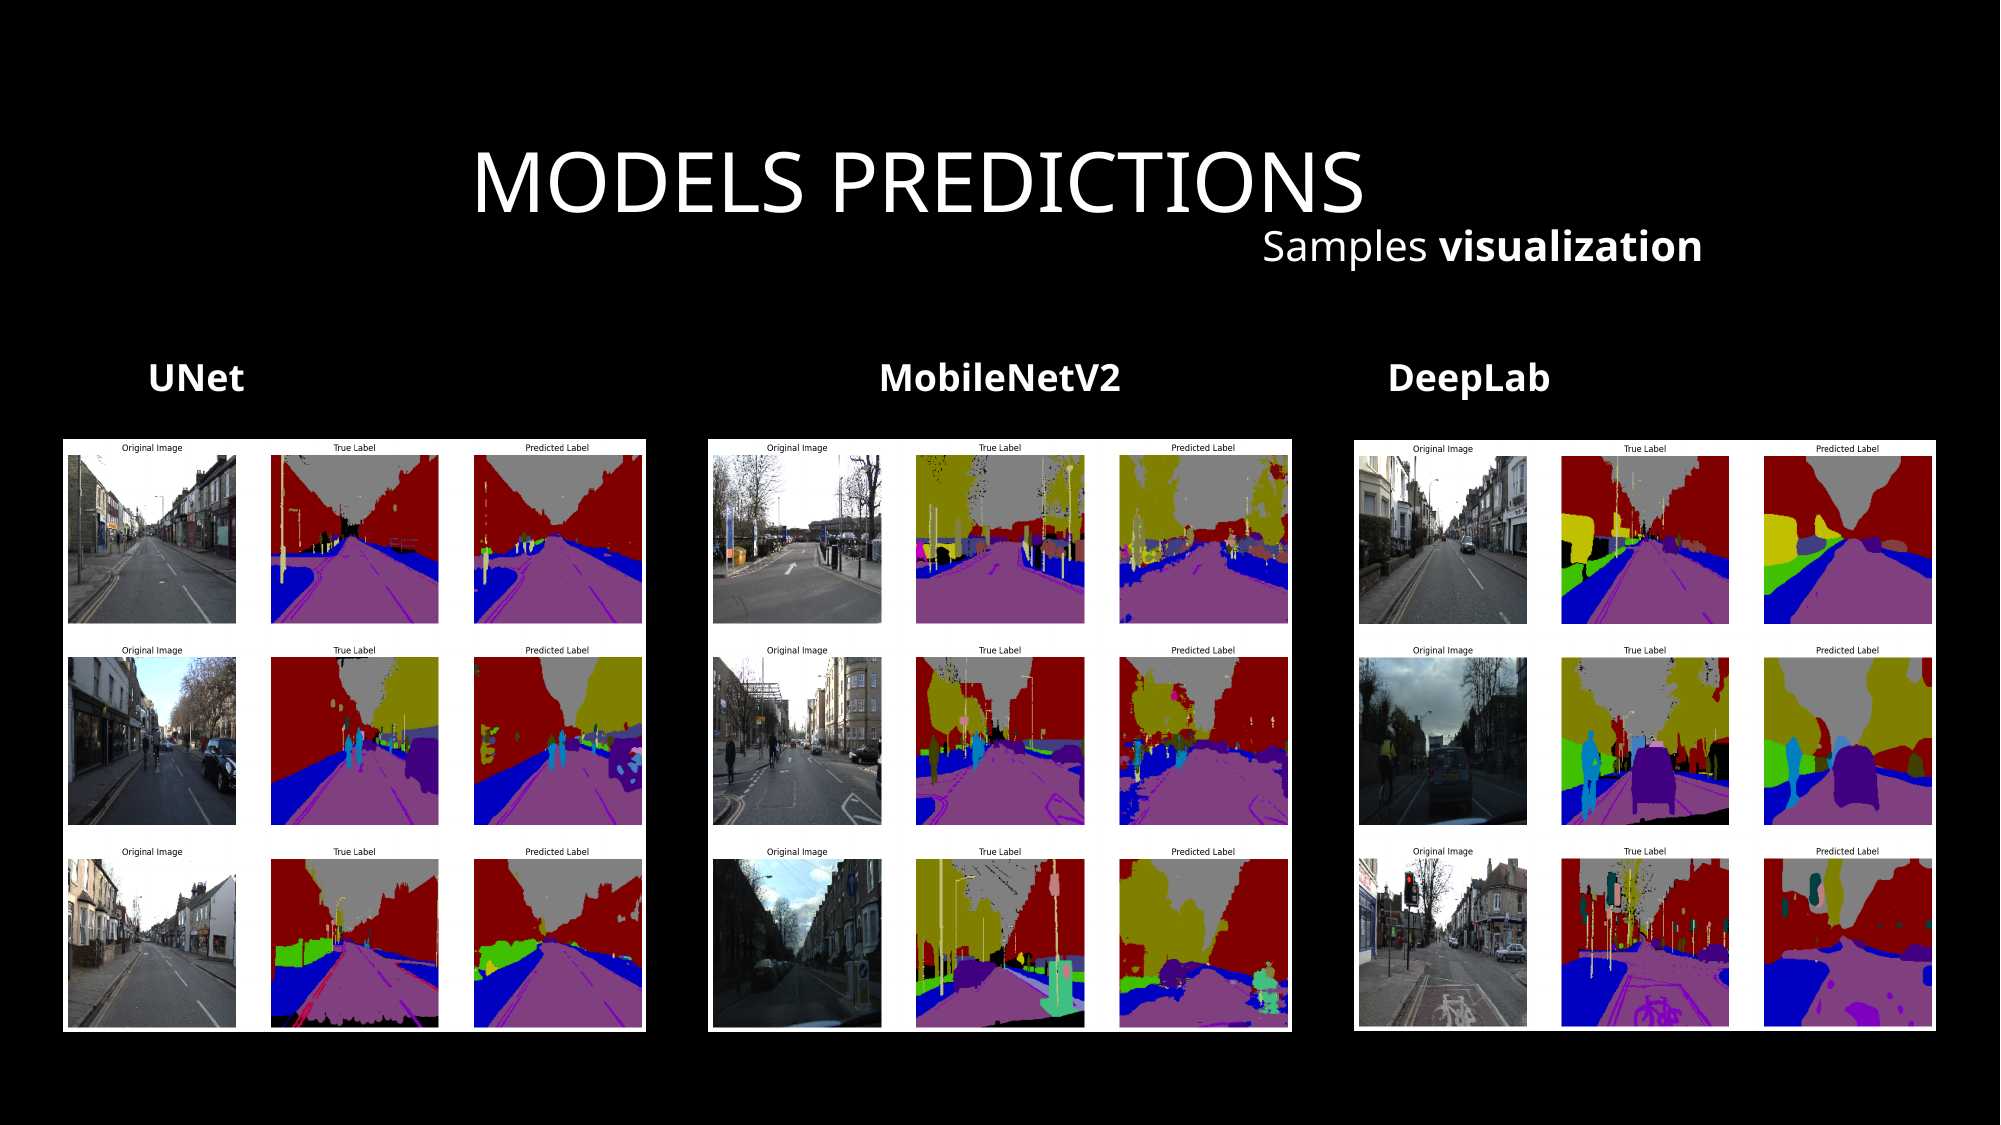

# Models predictions
Samples visualization
UNet
MobileNetV2
DeepLab